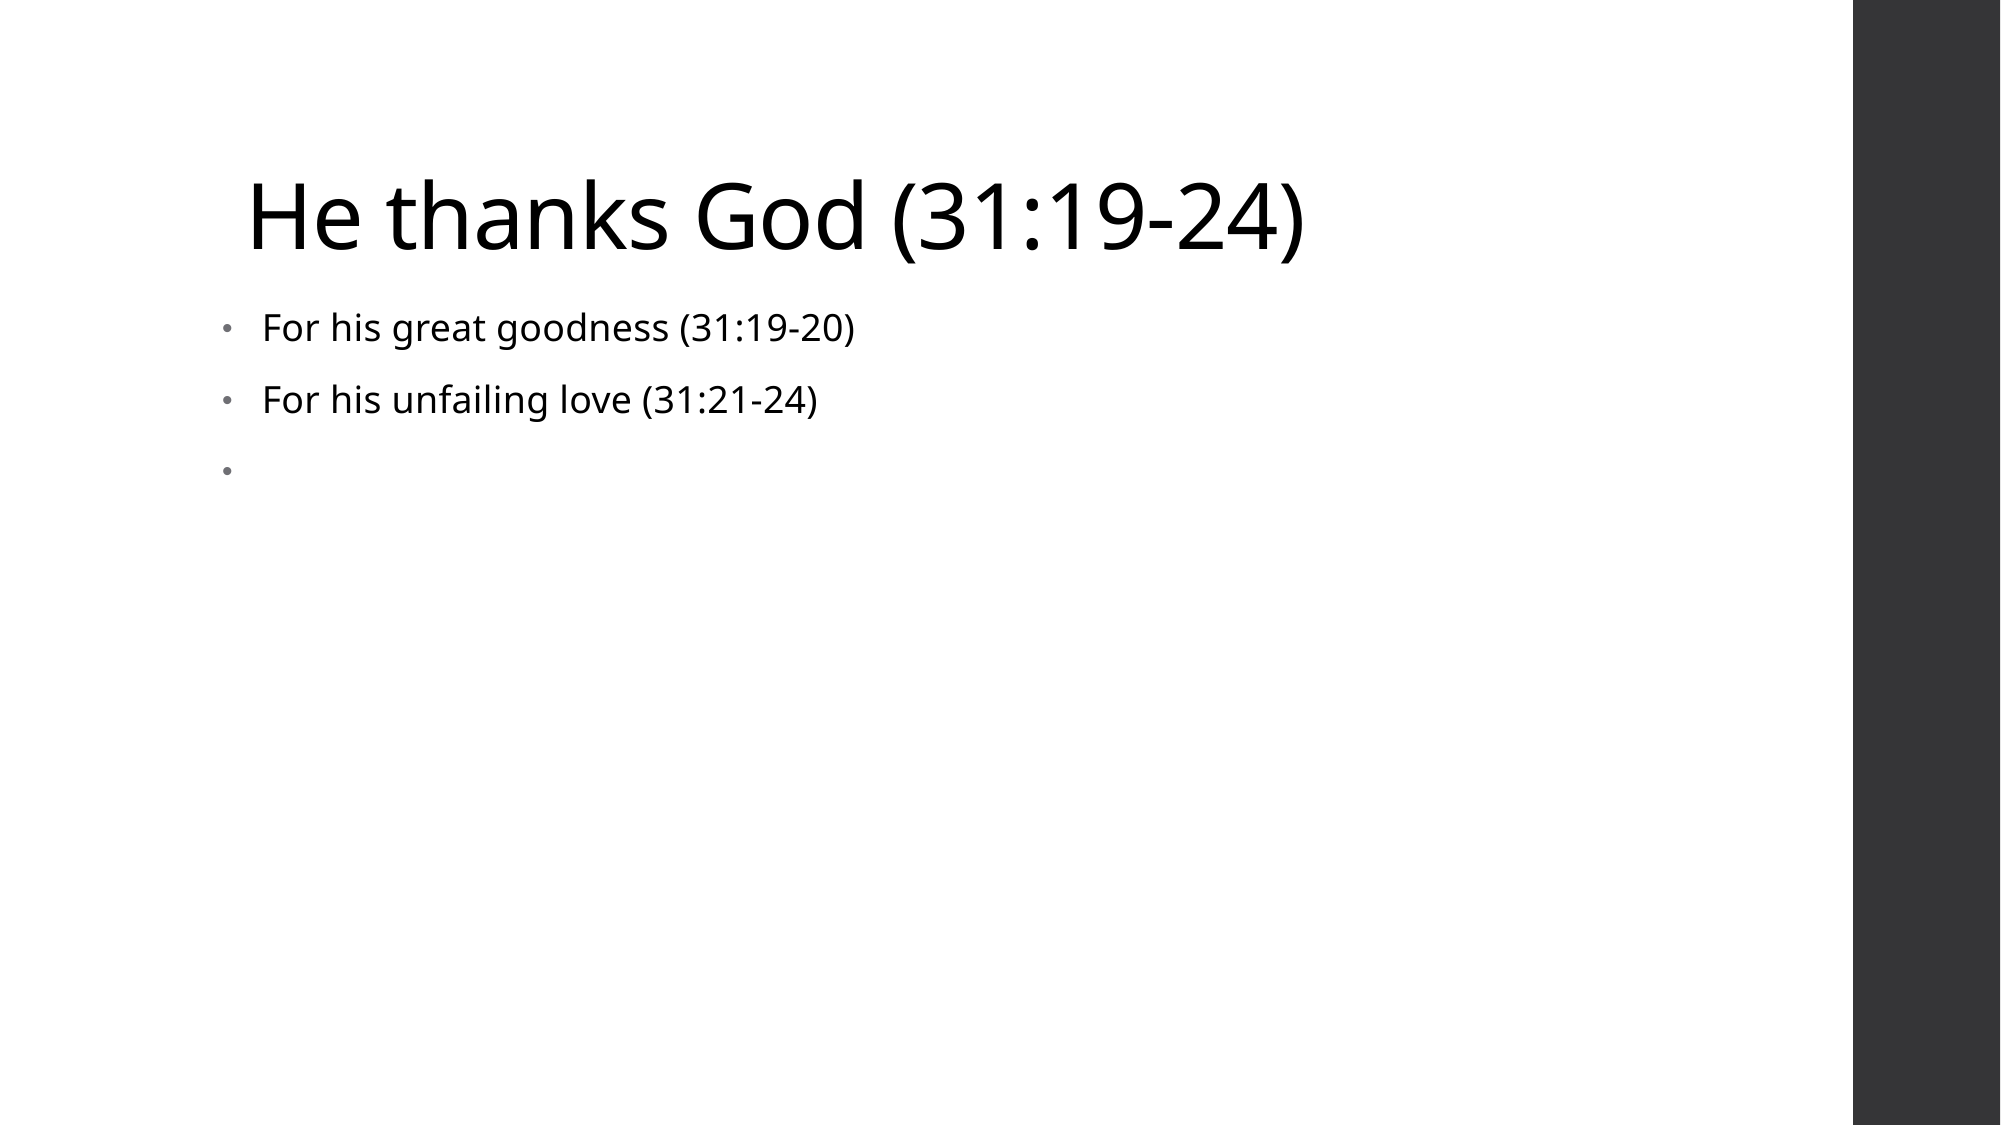

# He thanks God (31:19-24)
 For his great goodness (31:19-20)
 For his unfailing love (31:21-24)